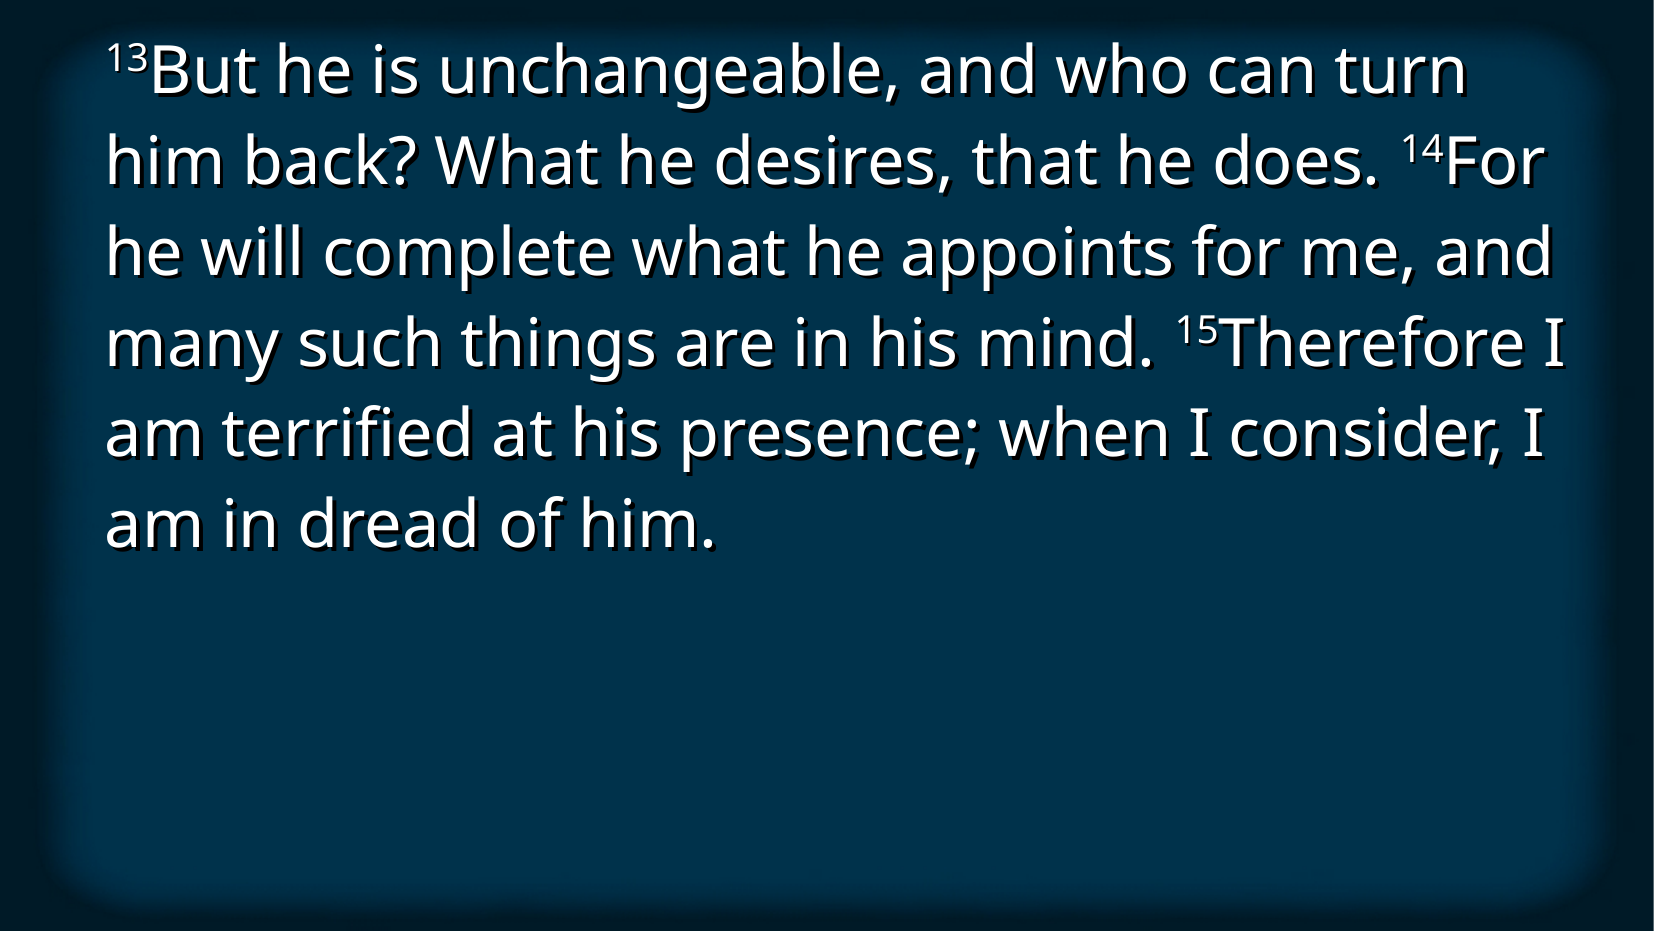

13But he is unchangeable, and who can turn him back? What he desires, that he does. 14For he will complete what he appoints for me, and many such things are in his mind. 15Therefore I am terrified at his presence; when I consider, I am in dread of him.